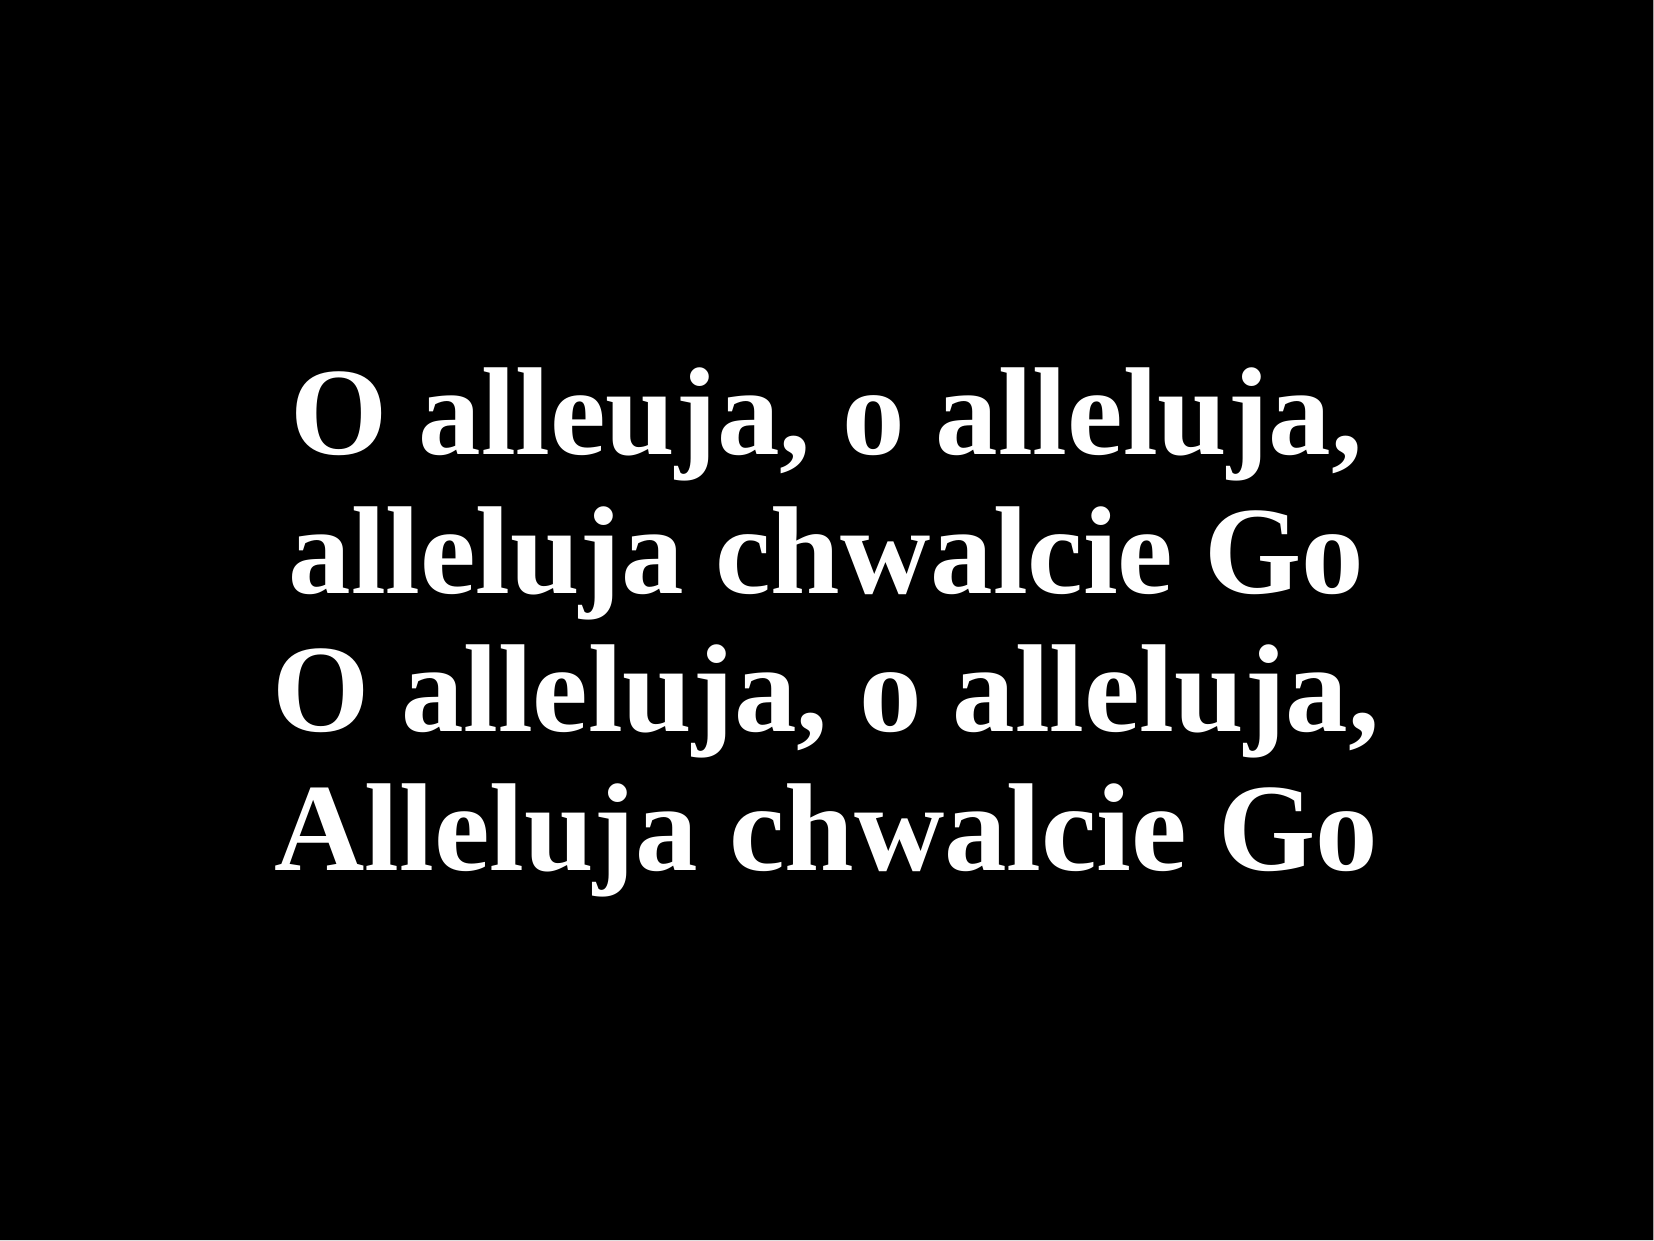

# O alleuja, o alleluja, alleluja chwalcie Go O alleluja, o alleluja, Alleluja chwalcie Go